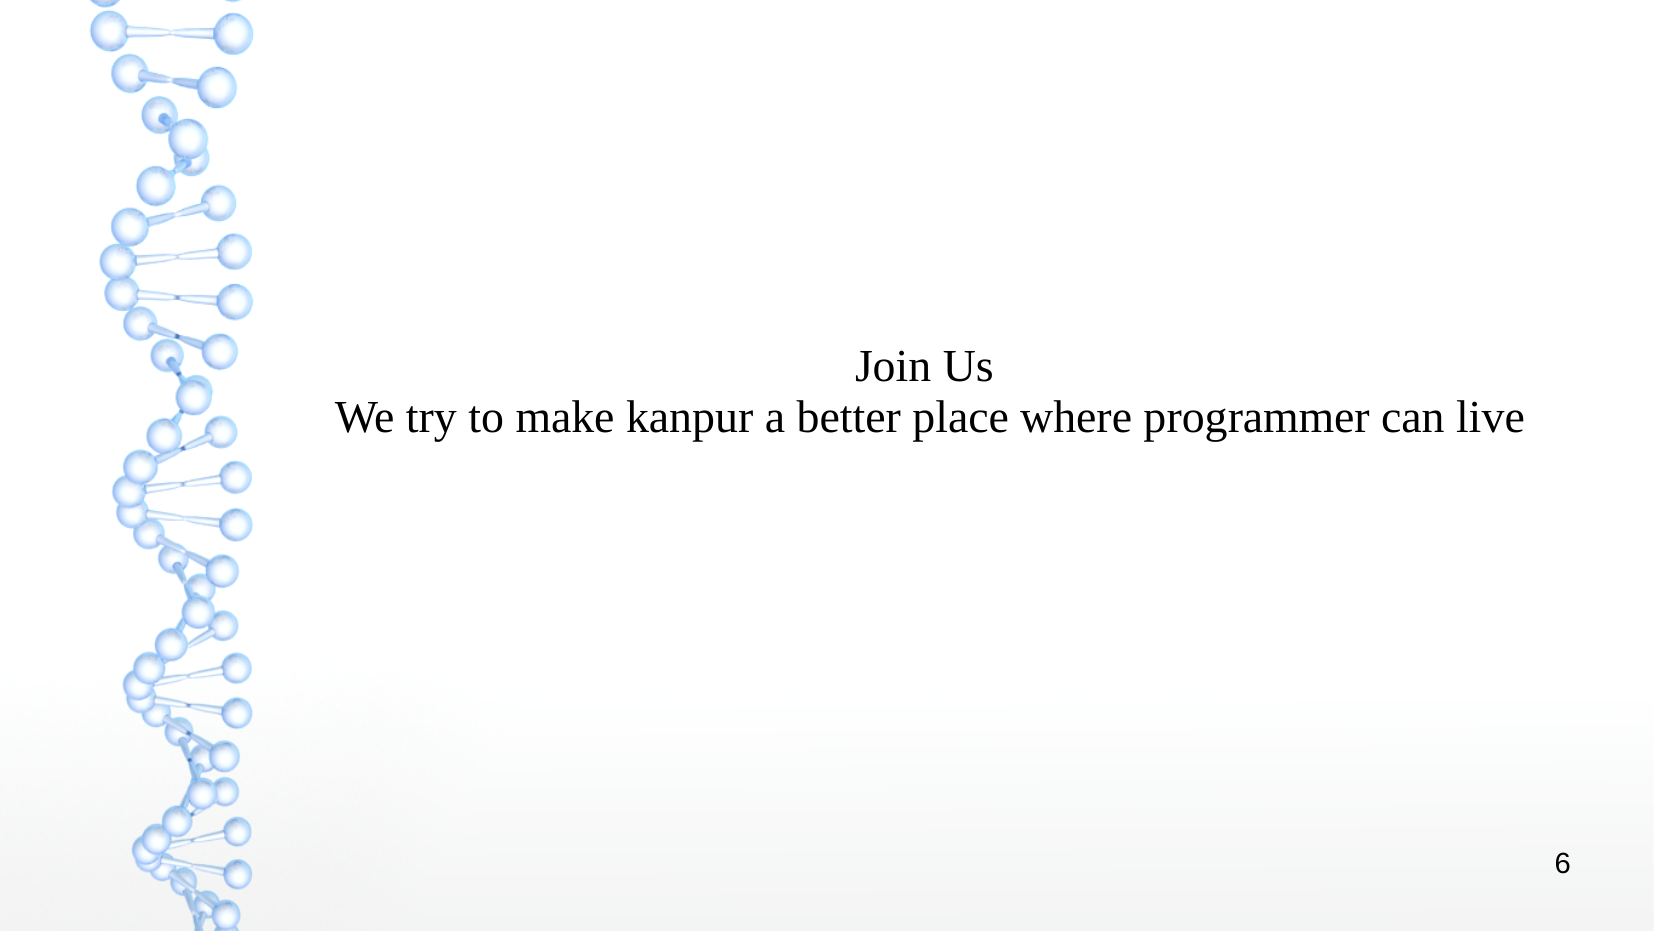

# Join Us
We try to make kanpur a better place where programmer can live
6